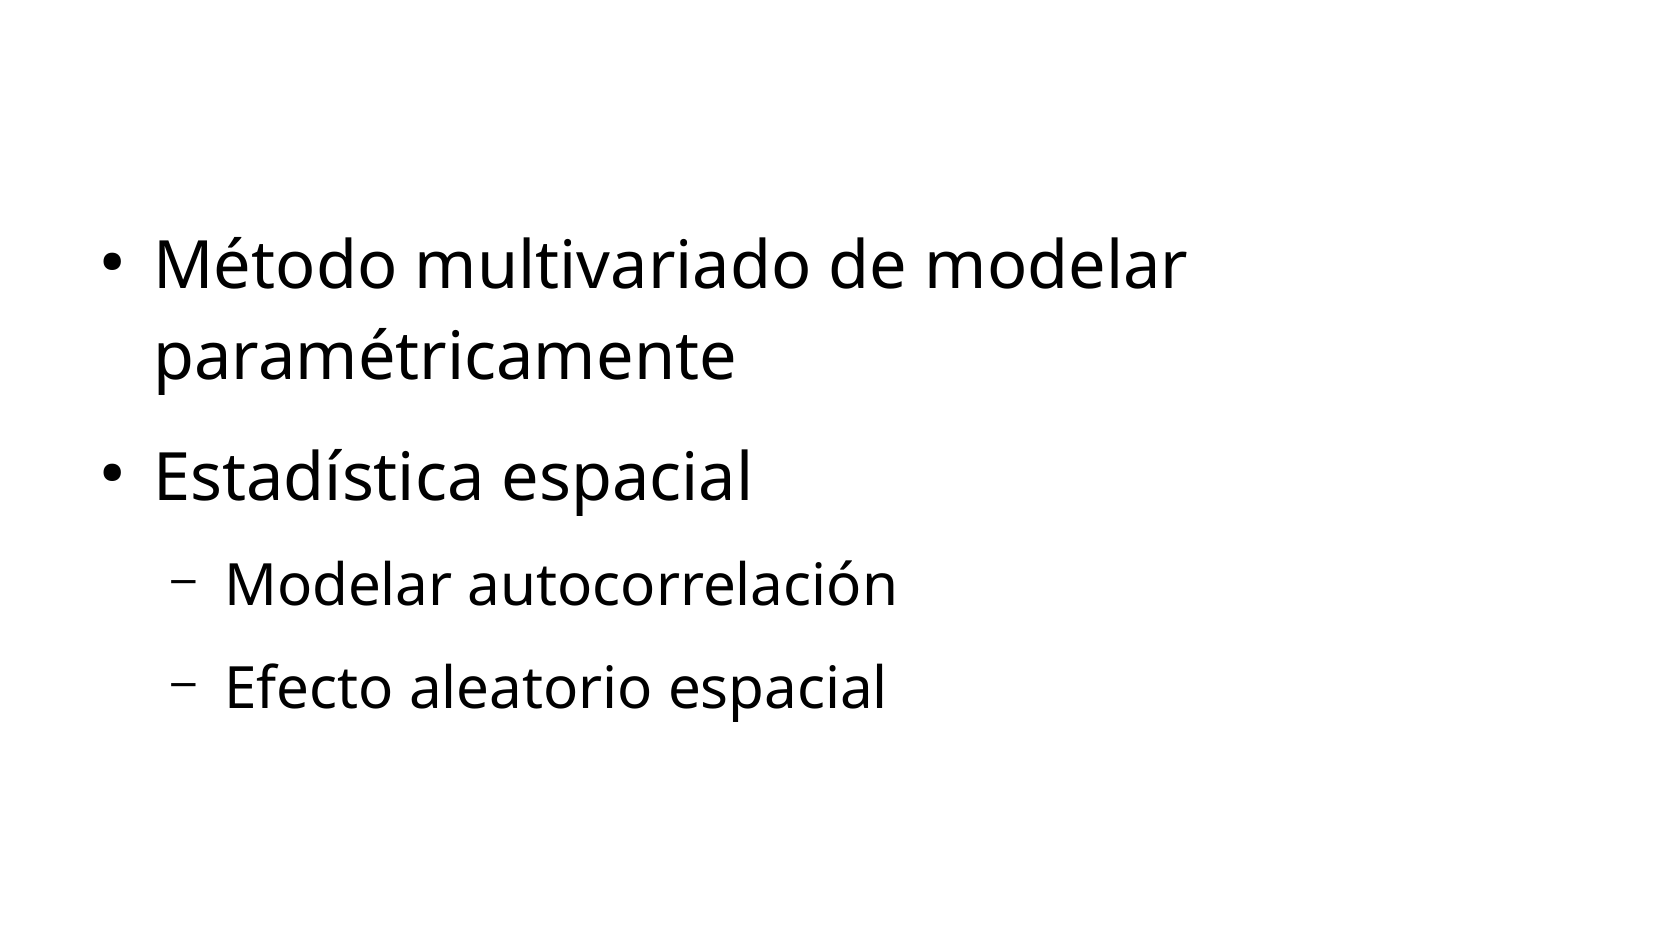

#
Método multivariado de modelar paramétricamente
Estadística espacial
Modelar autocorrelación
Efecto aleatorio espacial